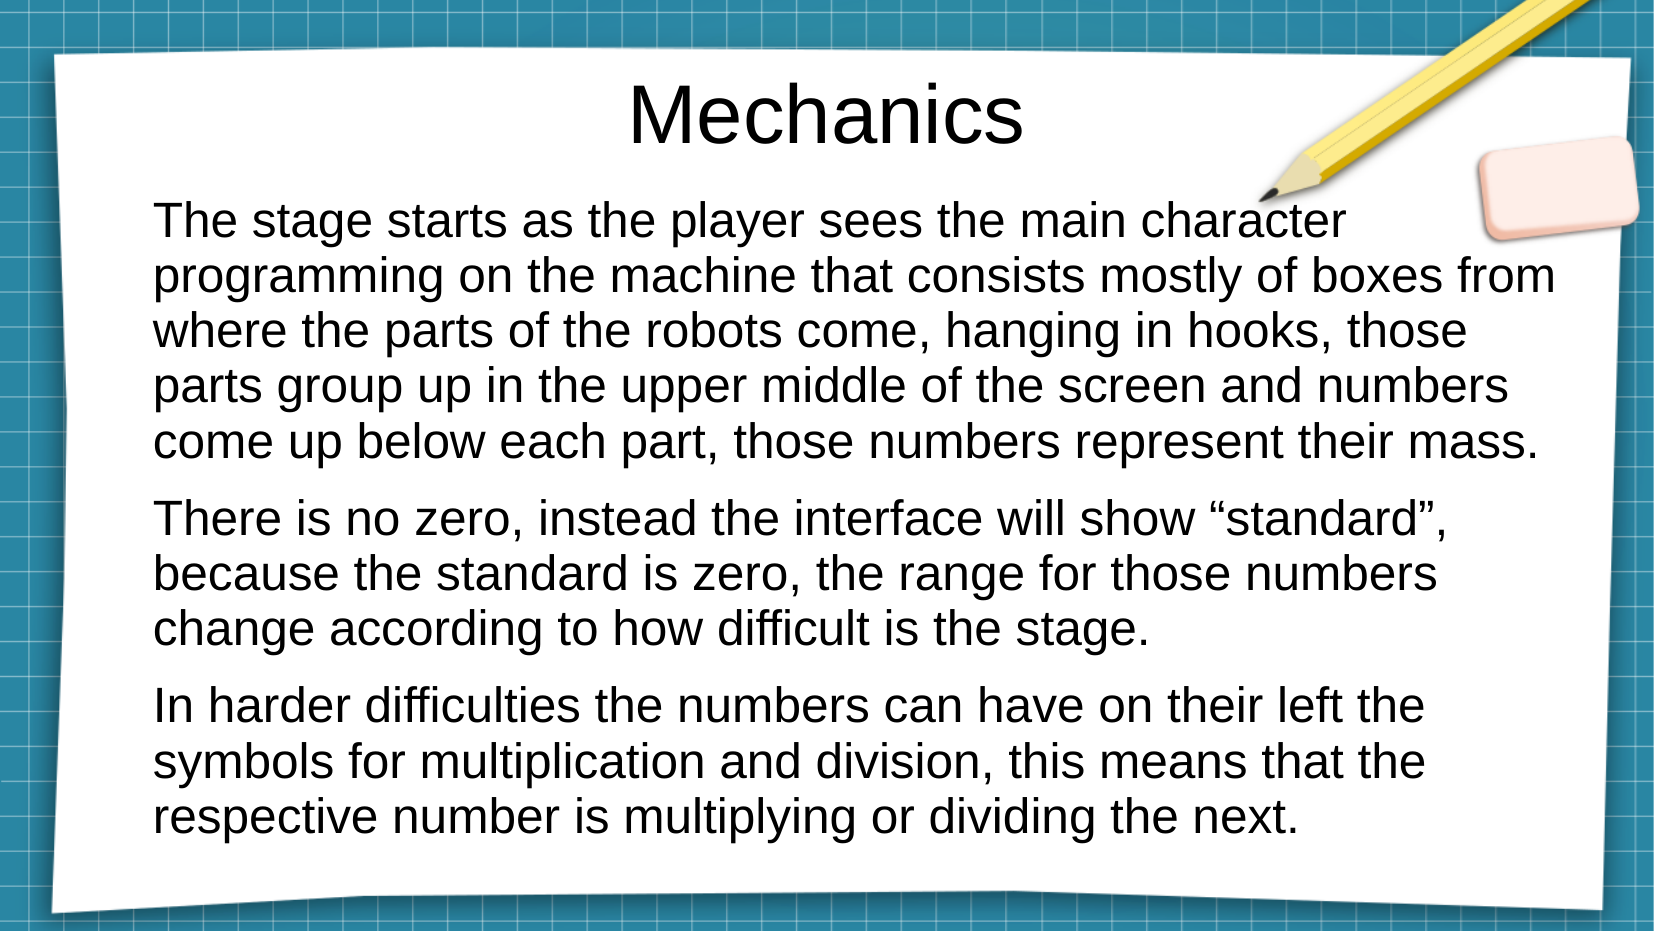

# Mechanics
The stage starts as the player sees the main character programming on the machine that consists mostly of boxes from where the parts of the robots come, hanging in hooks, those parts group up in the upper middle of the screen and numbers come up below each part, those numbers represent their mass.
There is no zero, instead the interface will show “standard”, because the standard is zero, the range for those numbers change according to how difficult is the stage.
In harder difficulties the numbers can have on their left the symbols for multiplication and division, this means that the respective number is multiplying or dividing the next.